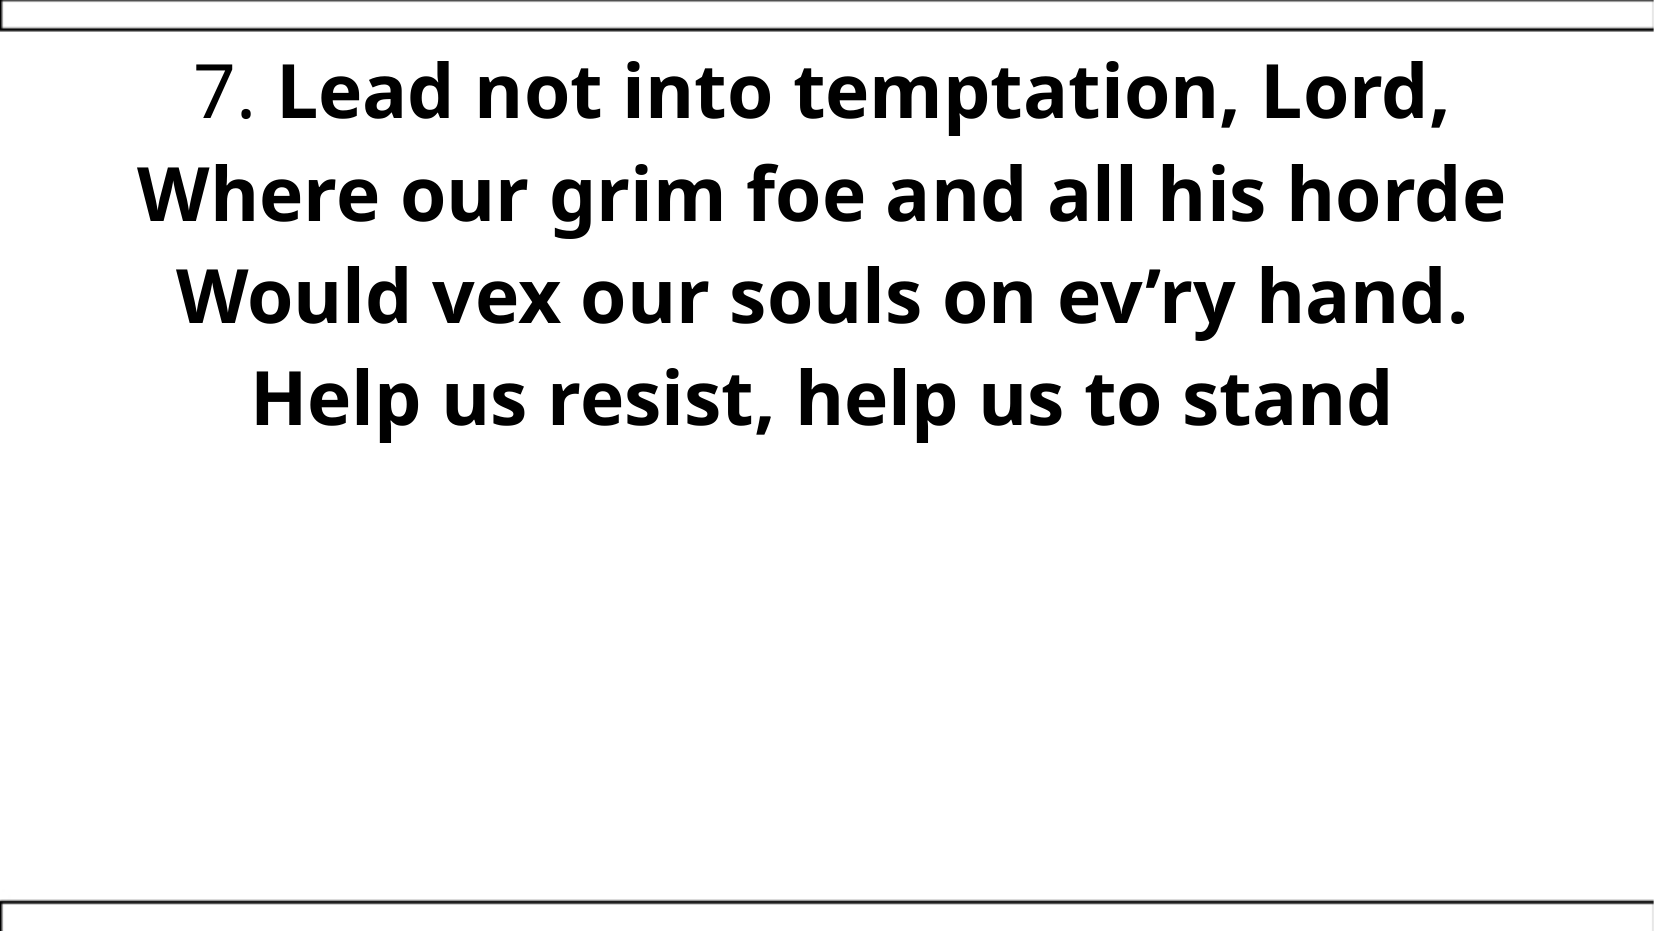

7. Lead not into temptation, Lord,
Where our grim foe and all his horde
Would vex our souls on ev’ry hand.
Help us resist, help us to stand